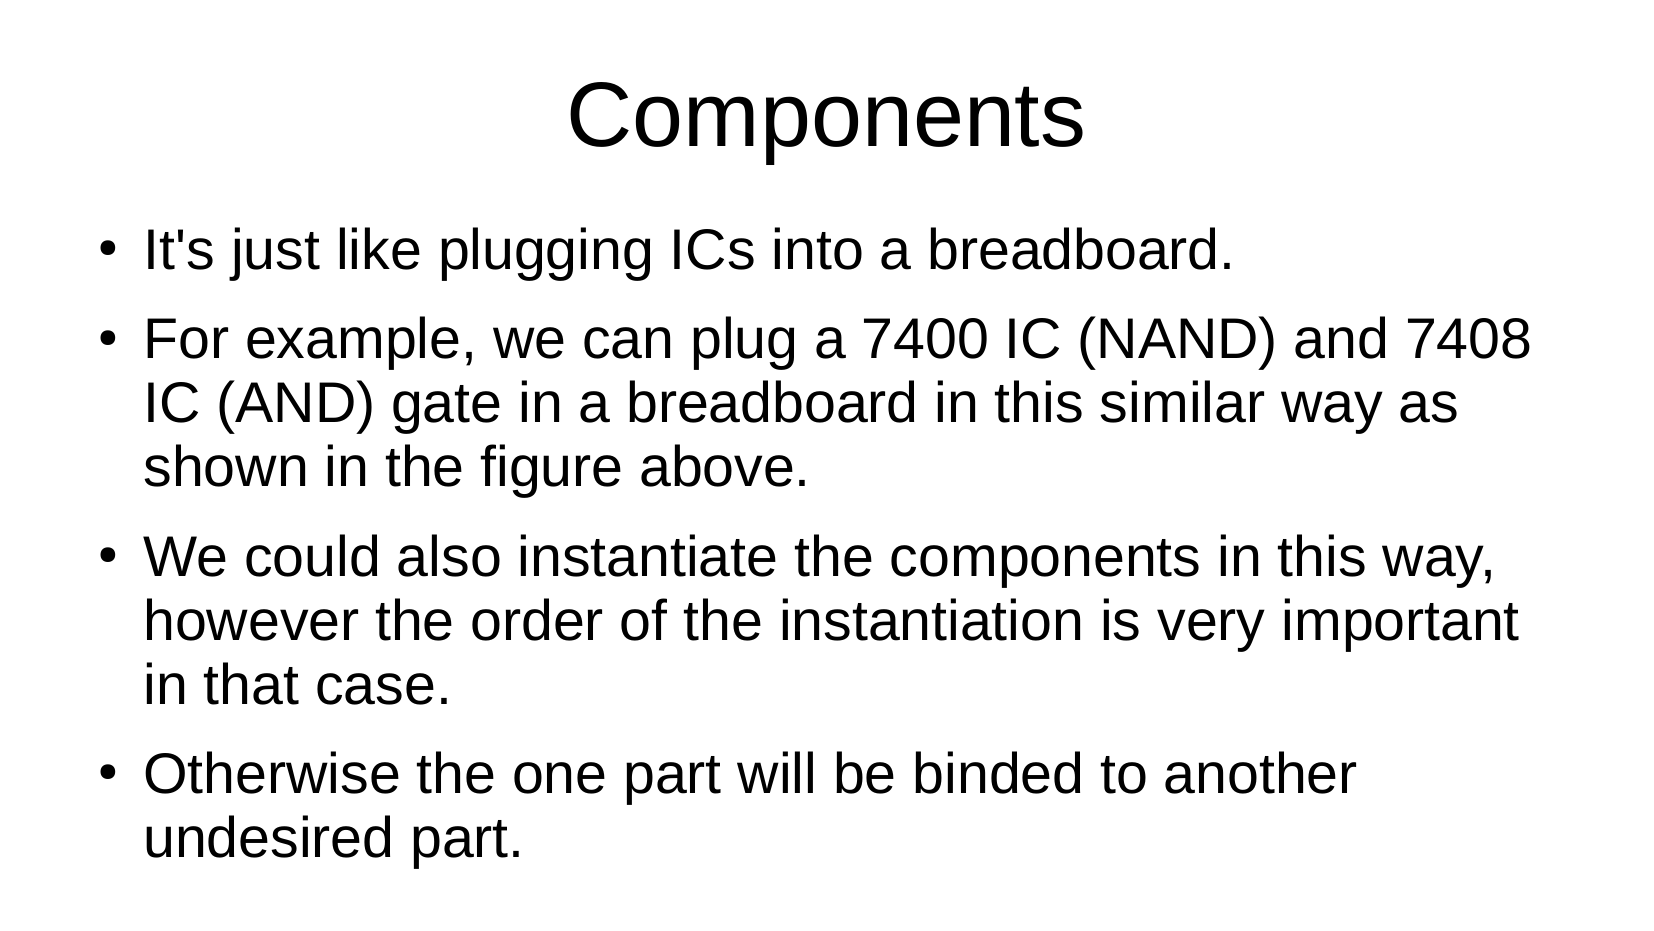

# Components
It's just like plugging ICs into a breadboard.
For example, we can plug a 7400 IC (NAND) and 7408 IC (AND) gate in a breadboard in this similar way as shown in the figure above.
We could also instantiate the components in this way, however the order of the instantiation is very important in that case.
Otherwise the one part will be binded to another undesired part.